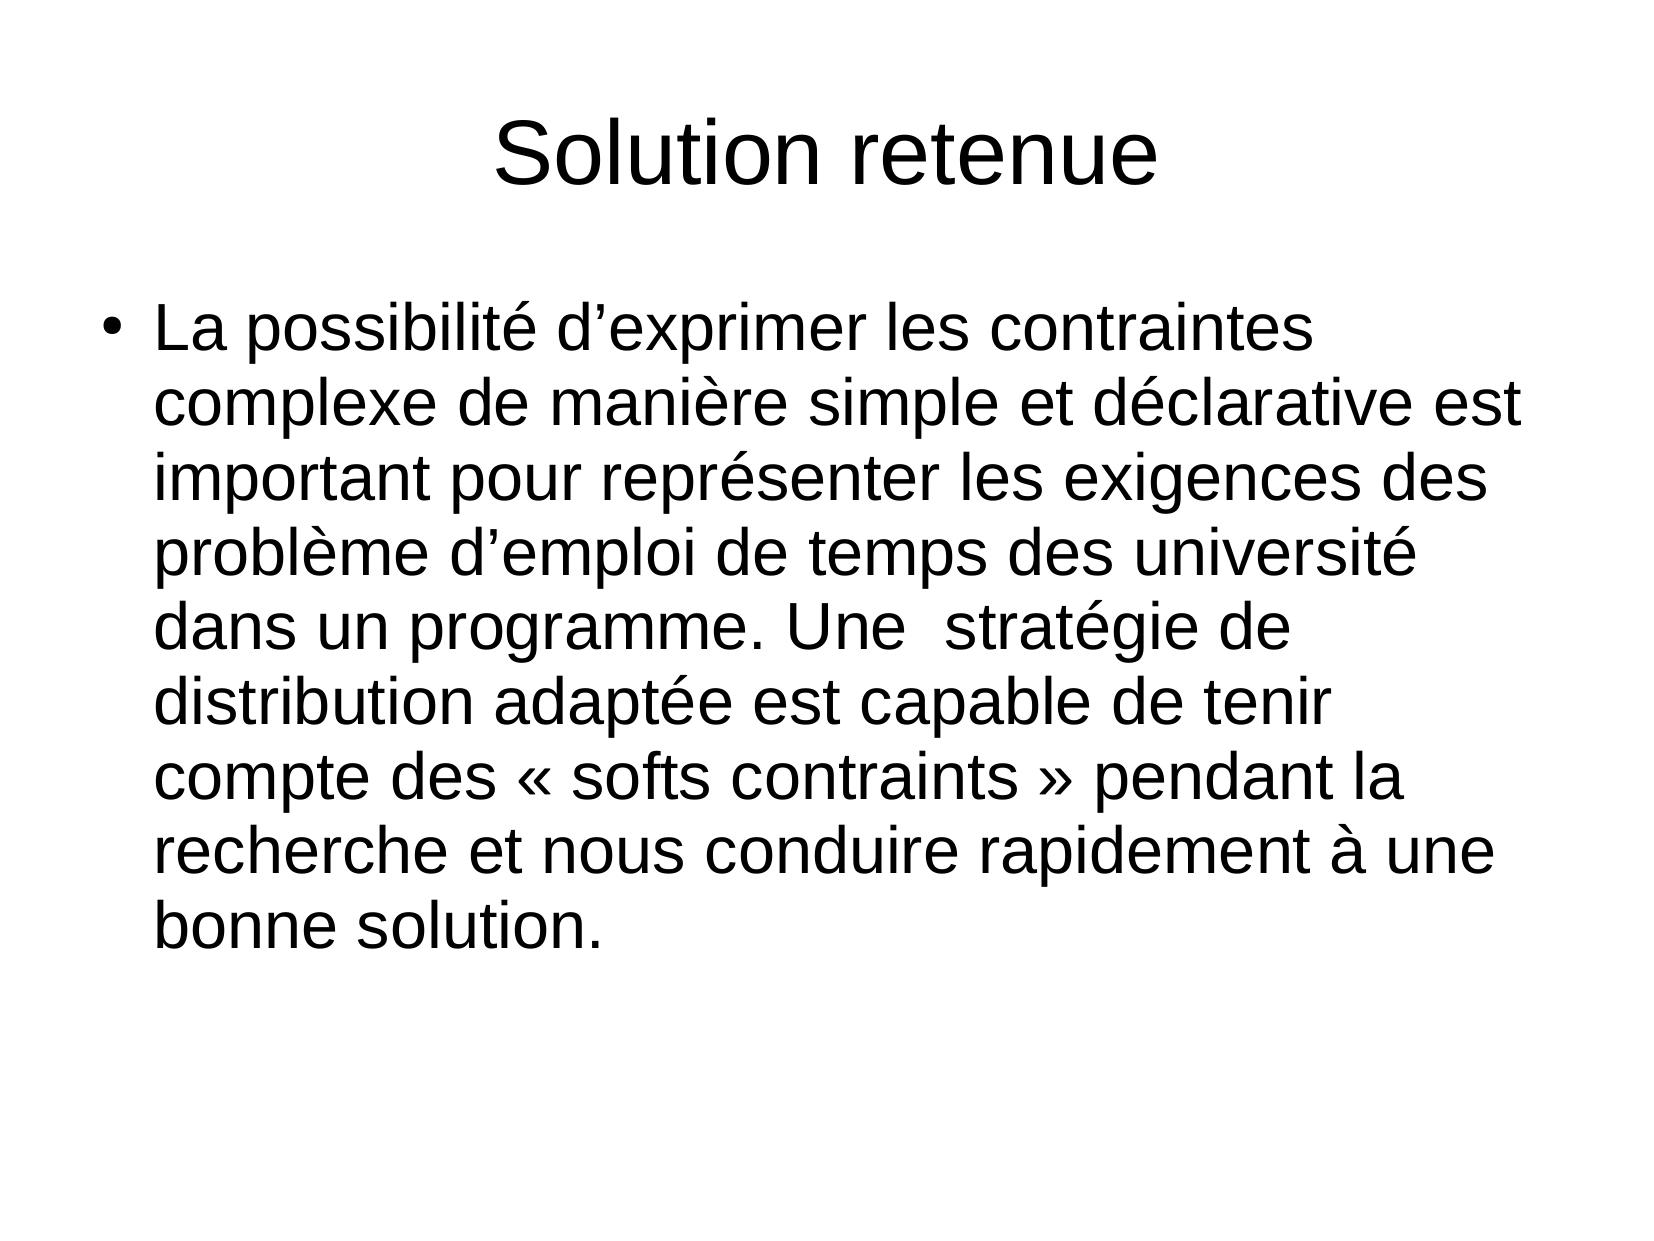

# Solution retenue
La possibilité d’exprimer les contraintes complexe de manière simple et déclarative est important pour représenter les exigences des problème d’emploi de temps des université dans un programme. Une stratégie de distribution adaptée est capable de tenir compte des « softs contraints » pendant la recherche et nous conduire rapidement à une bonne solution.